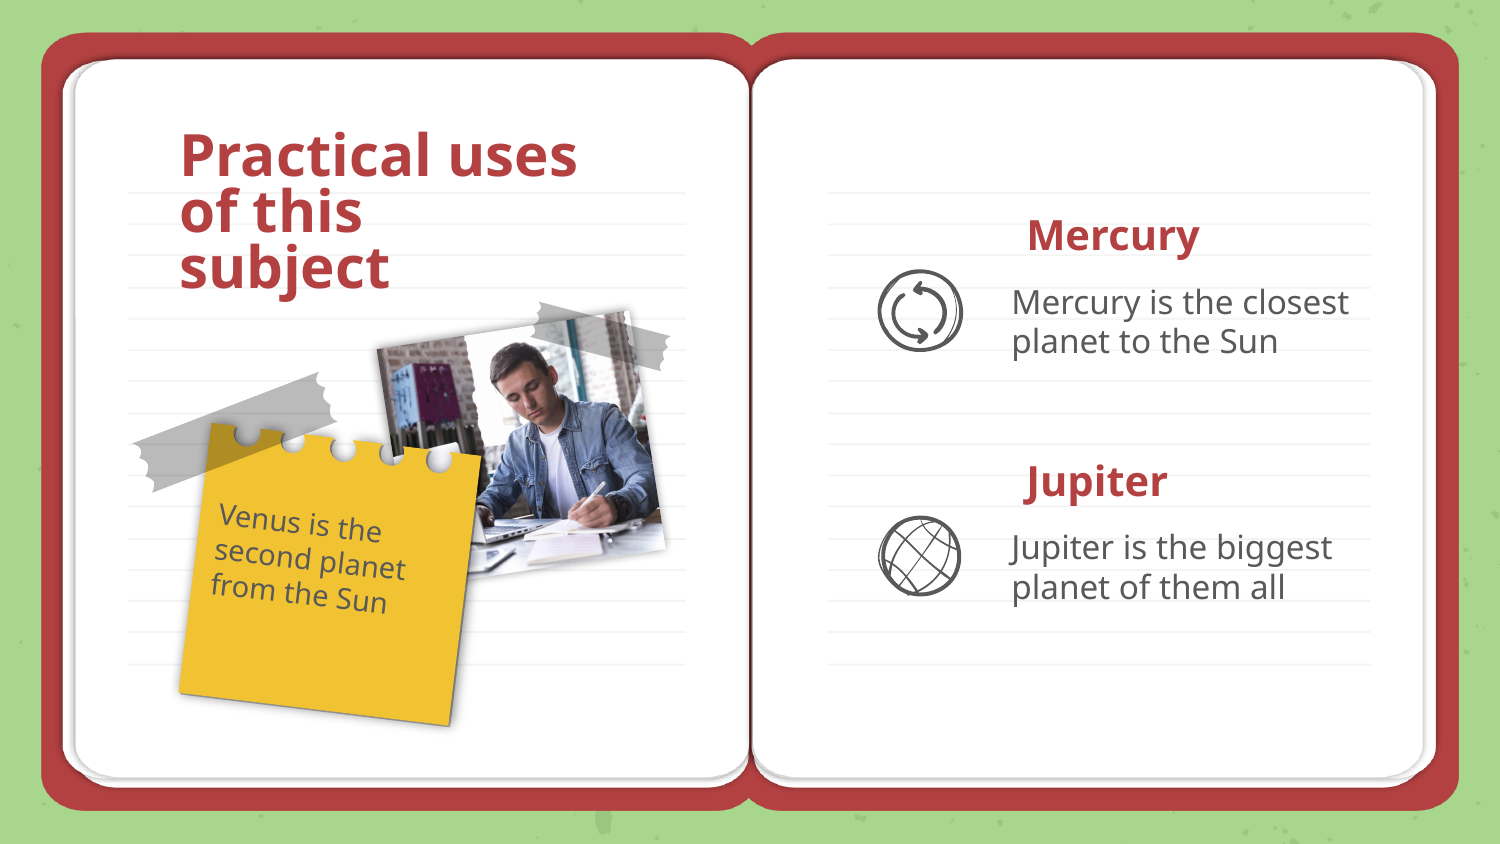

# Practical uses of this subject
Mercury
Mercury is the closest planet to the Sun
Jupiter
Venus is the second planet from the Sun
Jupiter is the biggest planet of them all